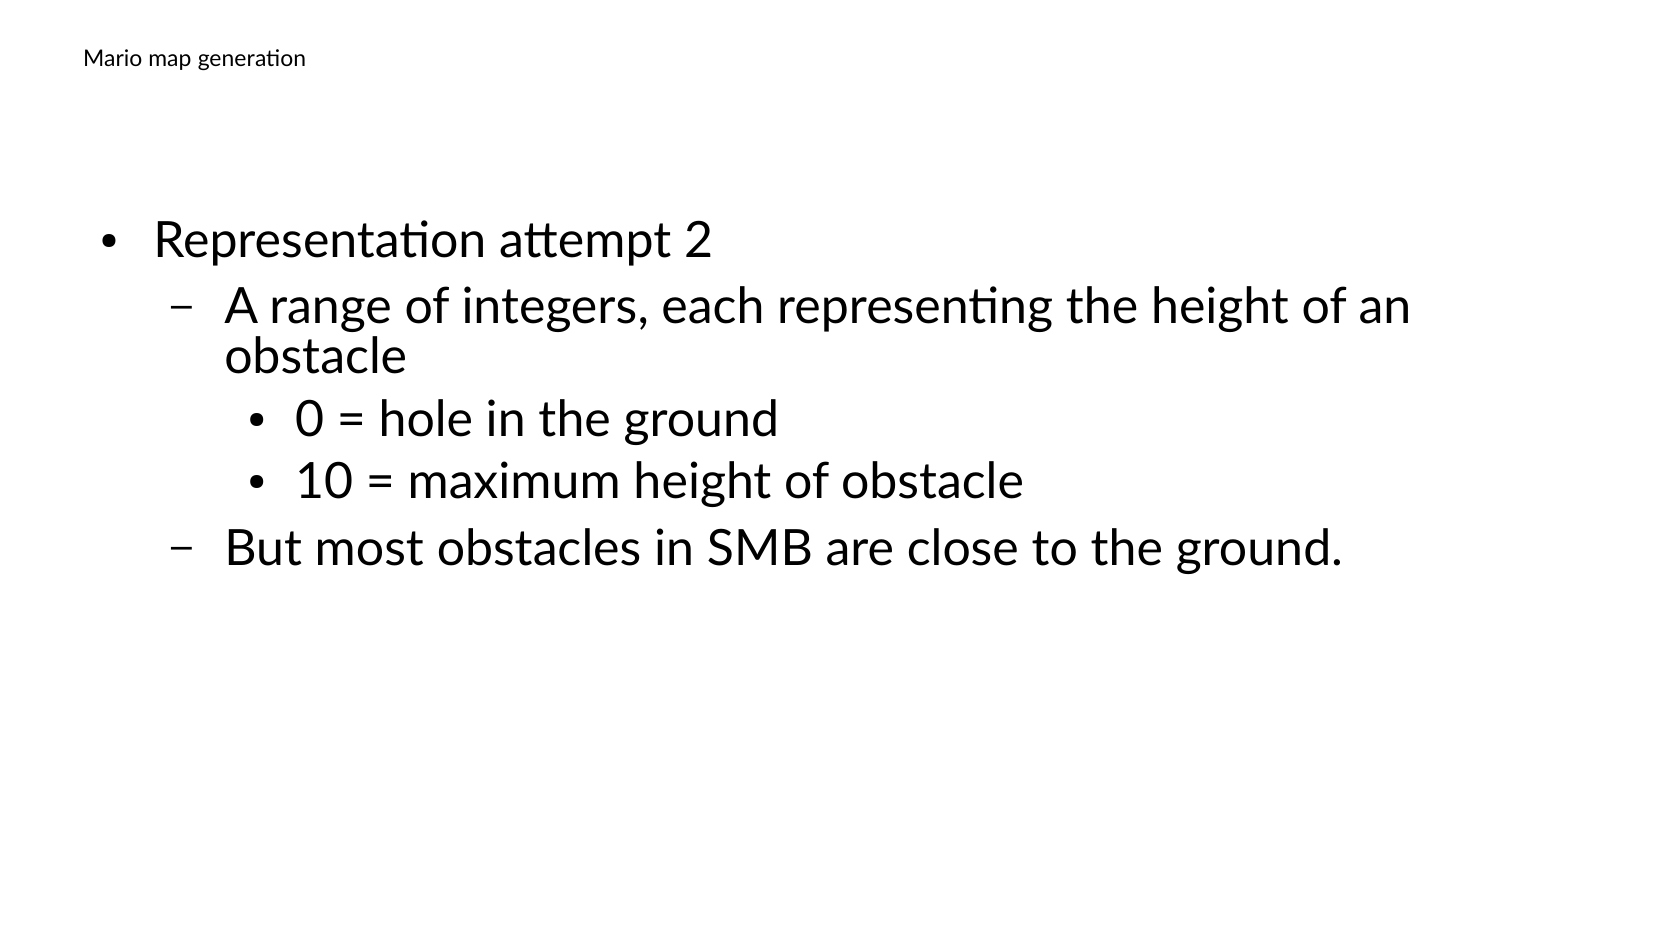

# Mario map generation
Representation attempt 2
A range of integers, each representing the height of an obstacle
0 = hole in the ground
10 = maximum height of obstacle
But most obstacles in SMB are close to the ground.